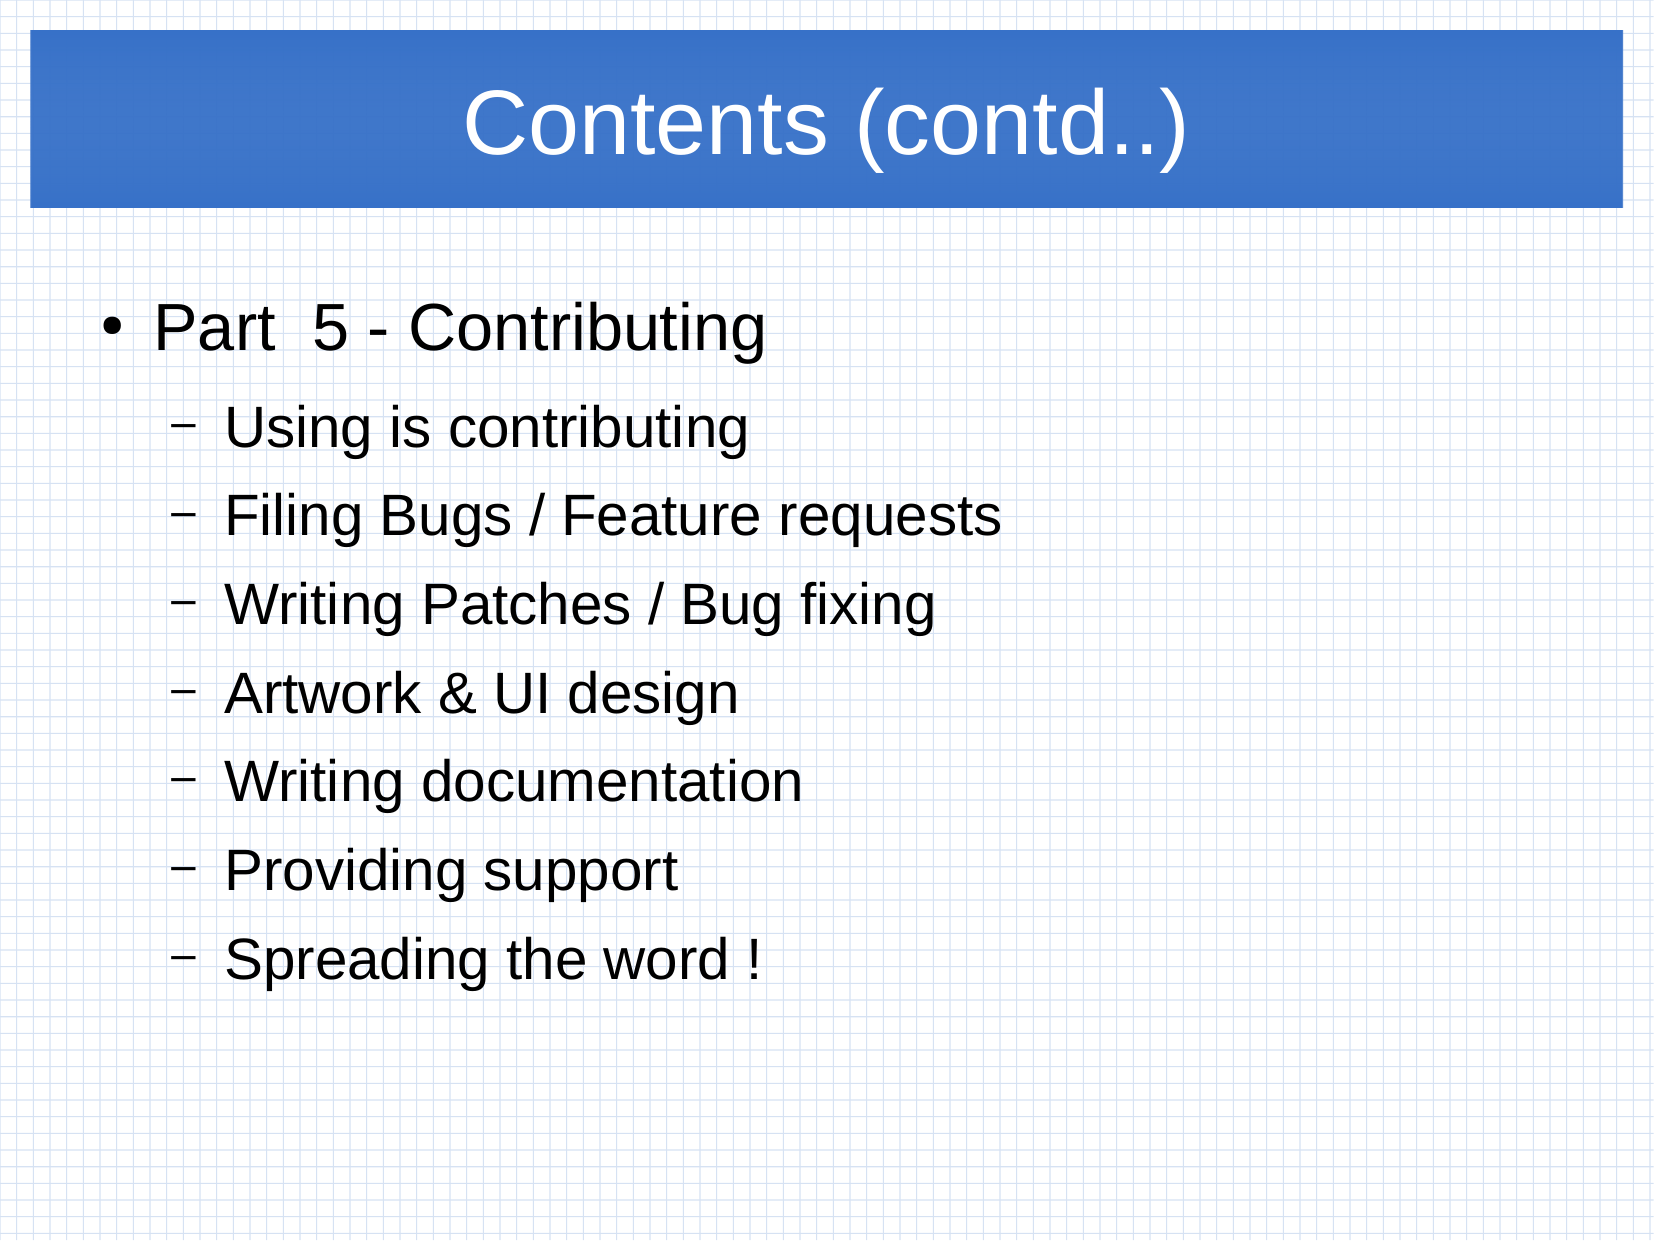

Contents (contd..)
# Part 5 - Contributing
Using is contributing
Filing Bugs / Feature requests
Writing Patches / Bug fixing
Artwork & UI design
Writing documentation
Providing support
Spreading the word !